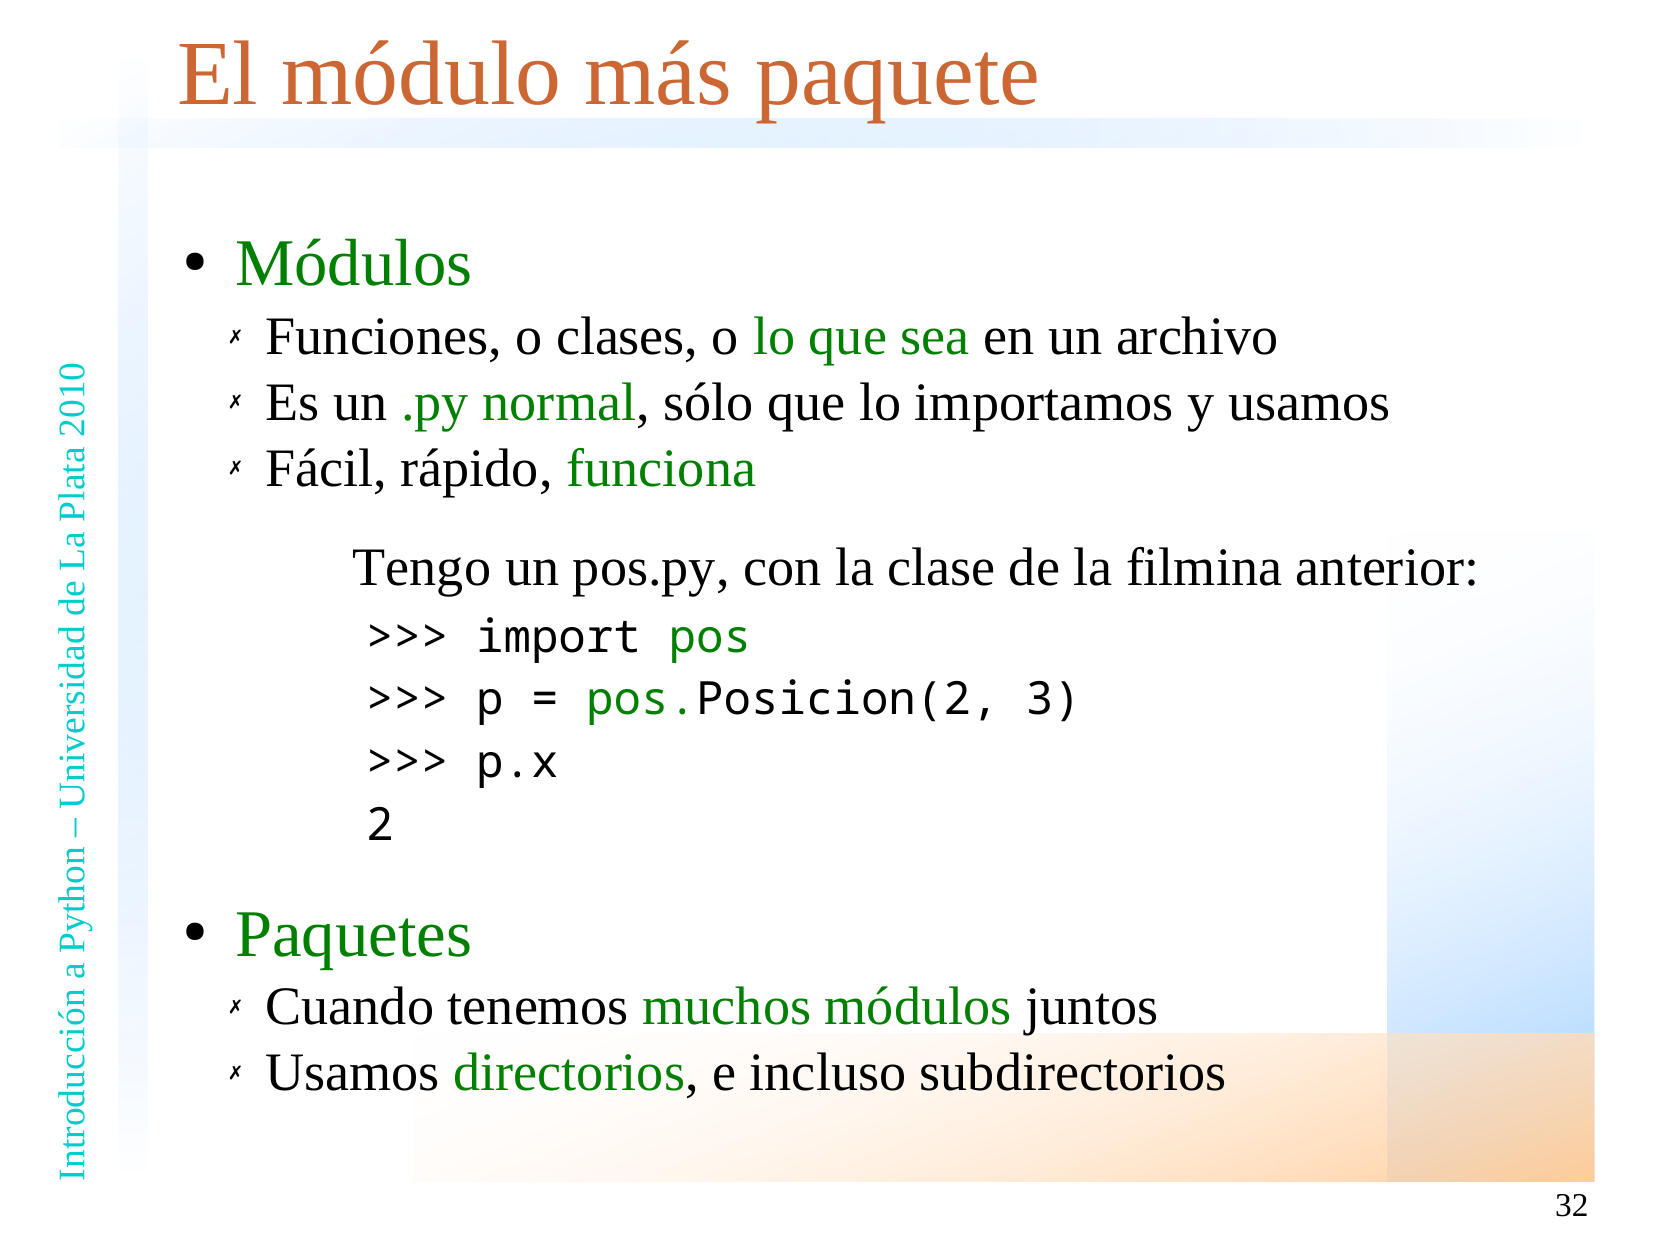

# El módulo más paquete
 Módulos
Funciones, o clases, o lo que sea en un archivo
Es un .py normal, sólo que lo importamos y usamos
Fácil, rápido, funciona
	 Tengo un pos.py, con la clase de la filmina anterior:
		>>> import pos
		>>> p = pos.Posicion(2, 3)
		>>> p.x
		2
 Paquetes
Cuando tenemos muchos módulos juntos
Usamos directorios, e incluso subdirectorios